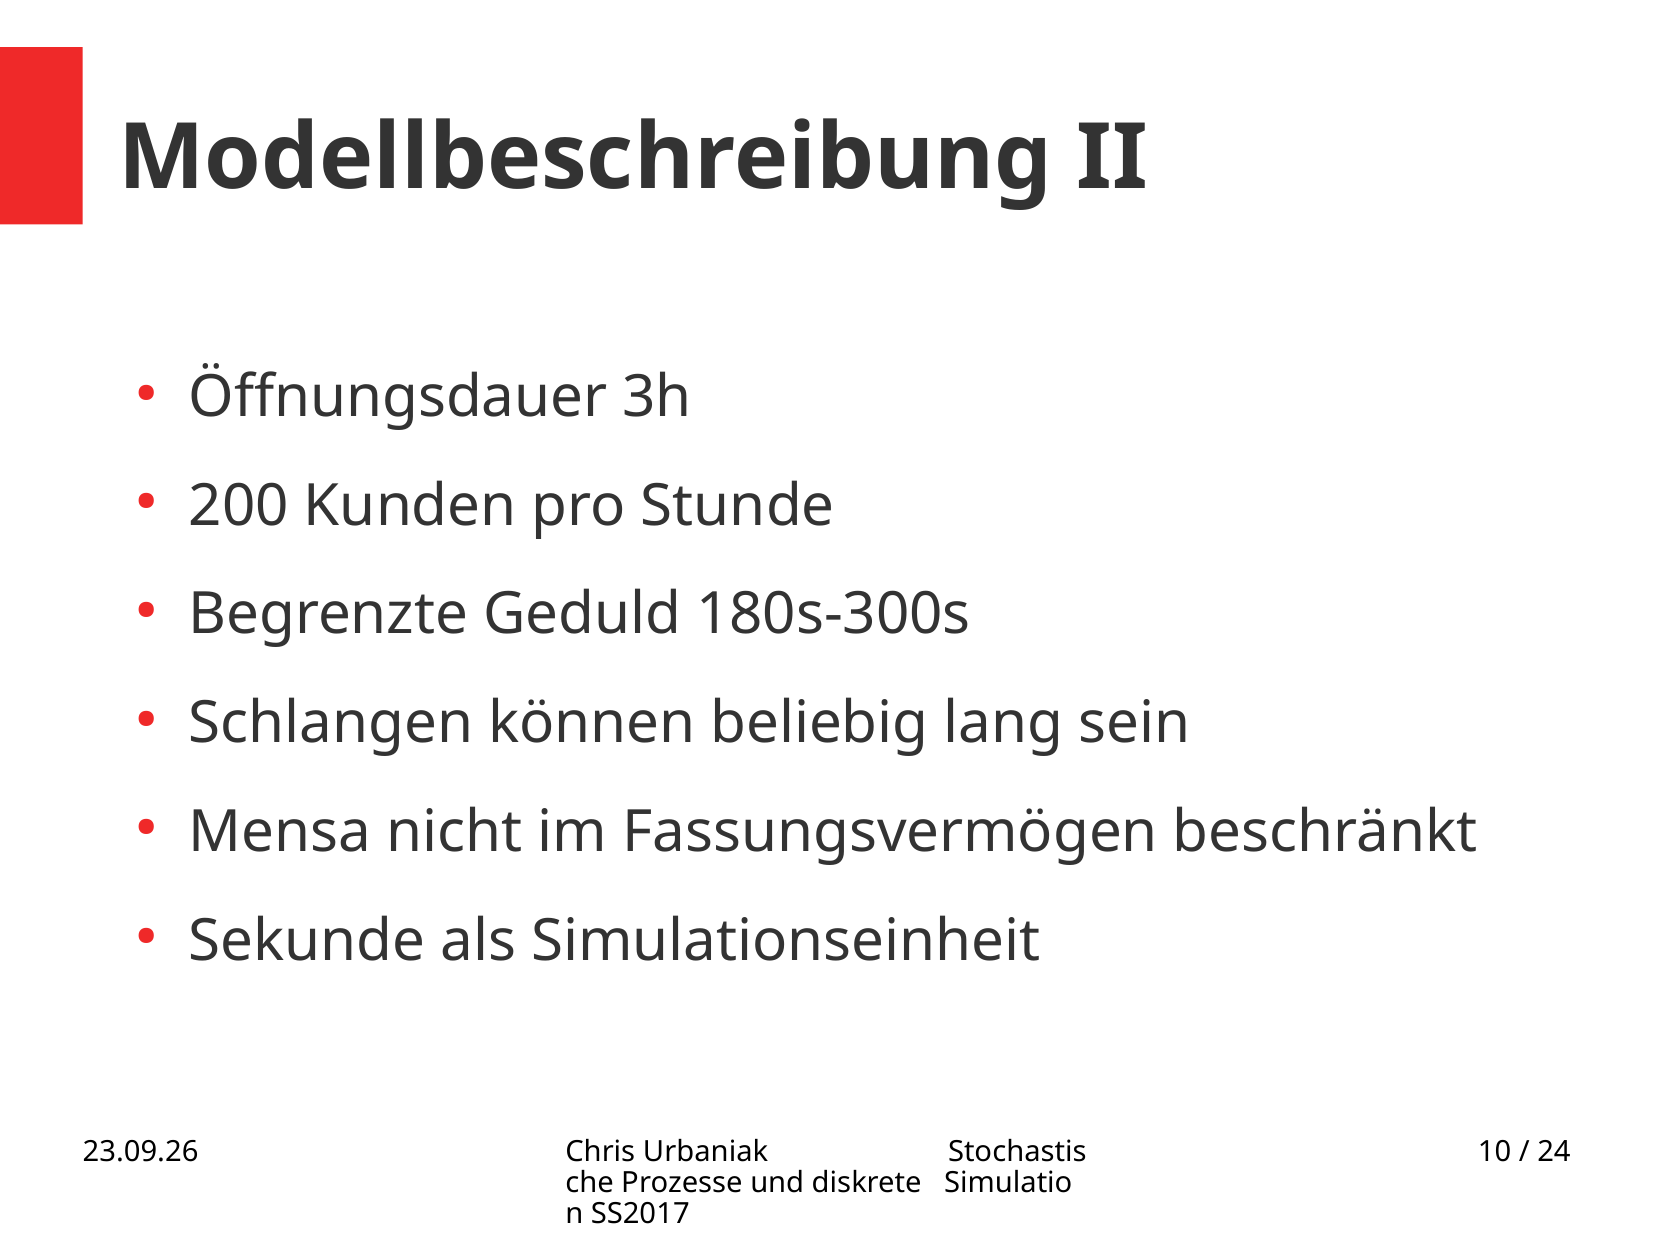

# Modellbeschreibung II
Öffnungsdauer 3h
200 Kunden pro Stunde
Begrenzte Geduld 180s-300s
Schlangen können beliebig lang sein
Mensa nicht im Fassungsvermögen beschränkt
Sekunde als Simulationseinheit
Chris Urbaniak Stochastische Prozesse und diskrete Simulation SS2017
10